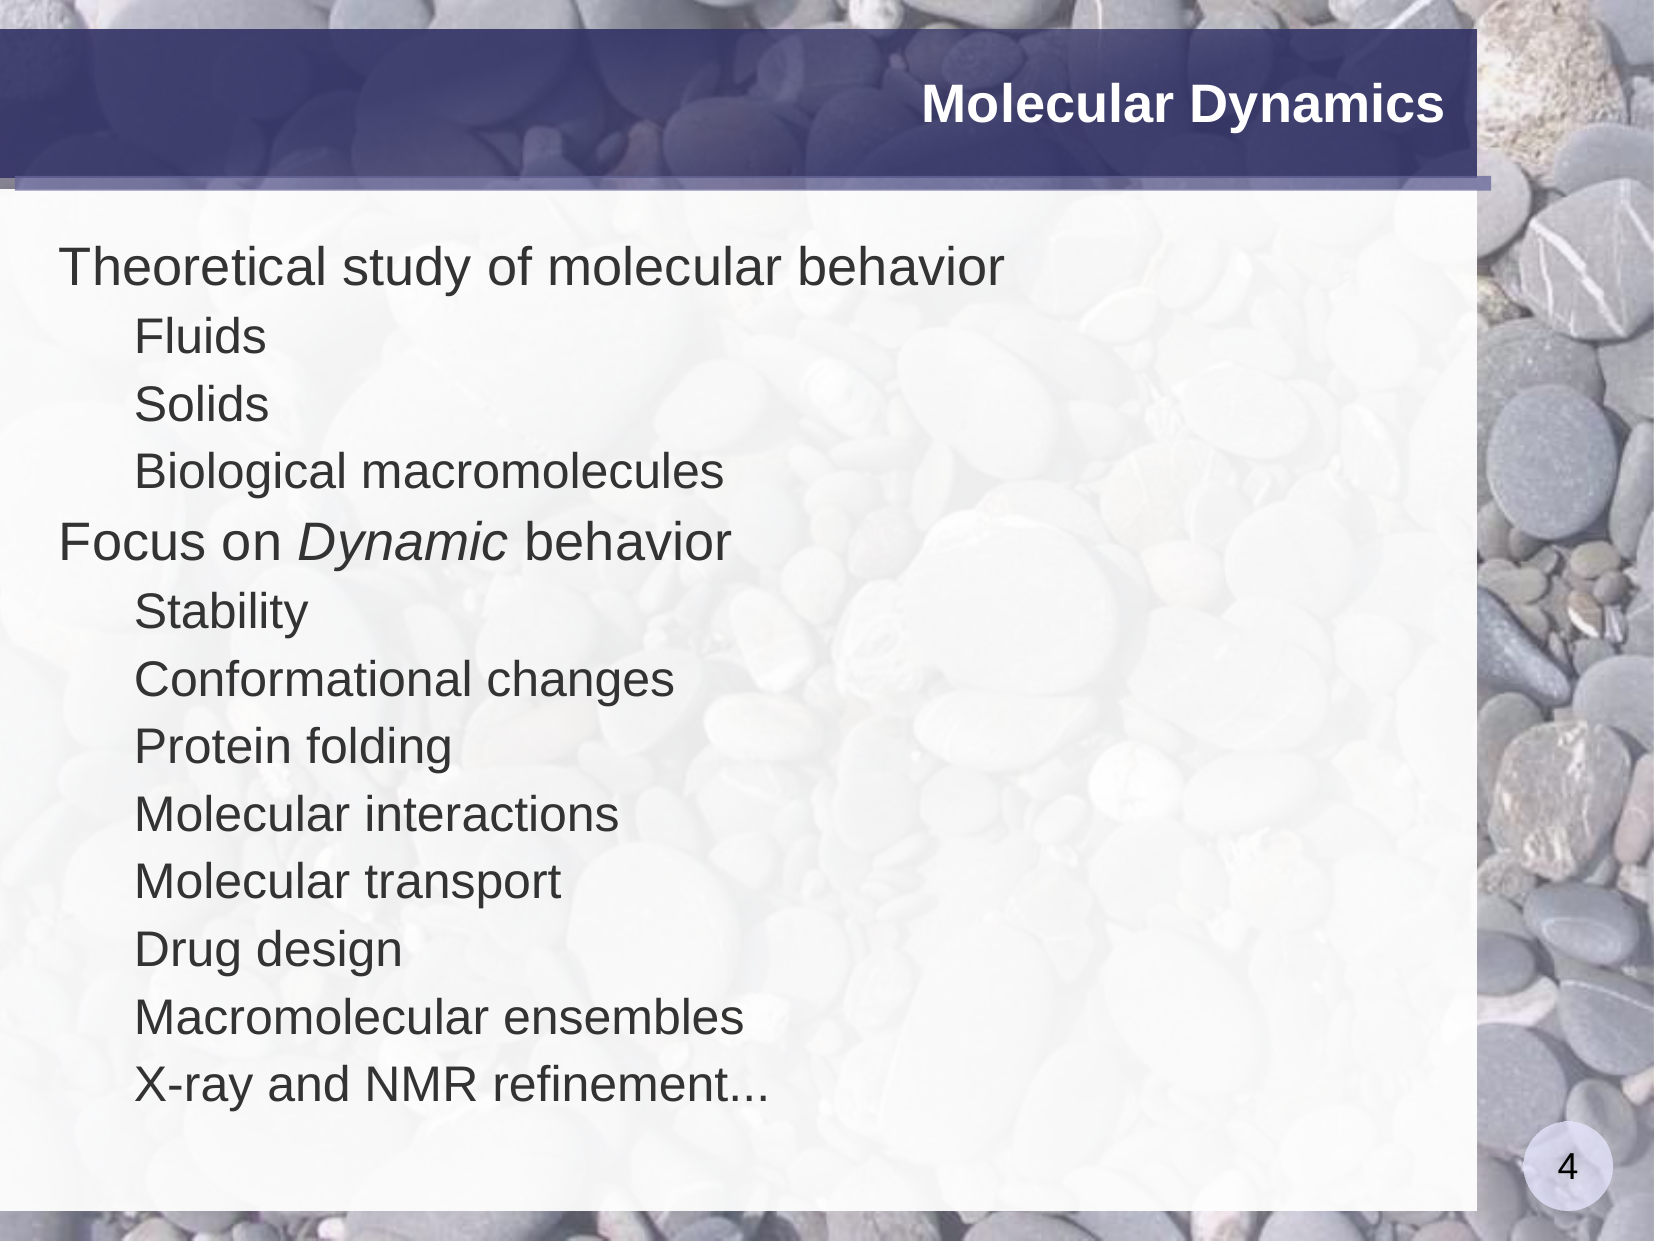

# Molecular Dynamics
Theoretical study of molecular behavior
Fluids
Solids
Biological macromolecules
Focus on Dynamic behavior
Stability
Conformational changes
Protein folding
Molecular interactions
Molecular transport
Drug design
Macromolecular ensembles
X-ray and NMR refinement...